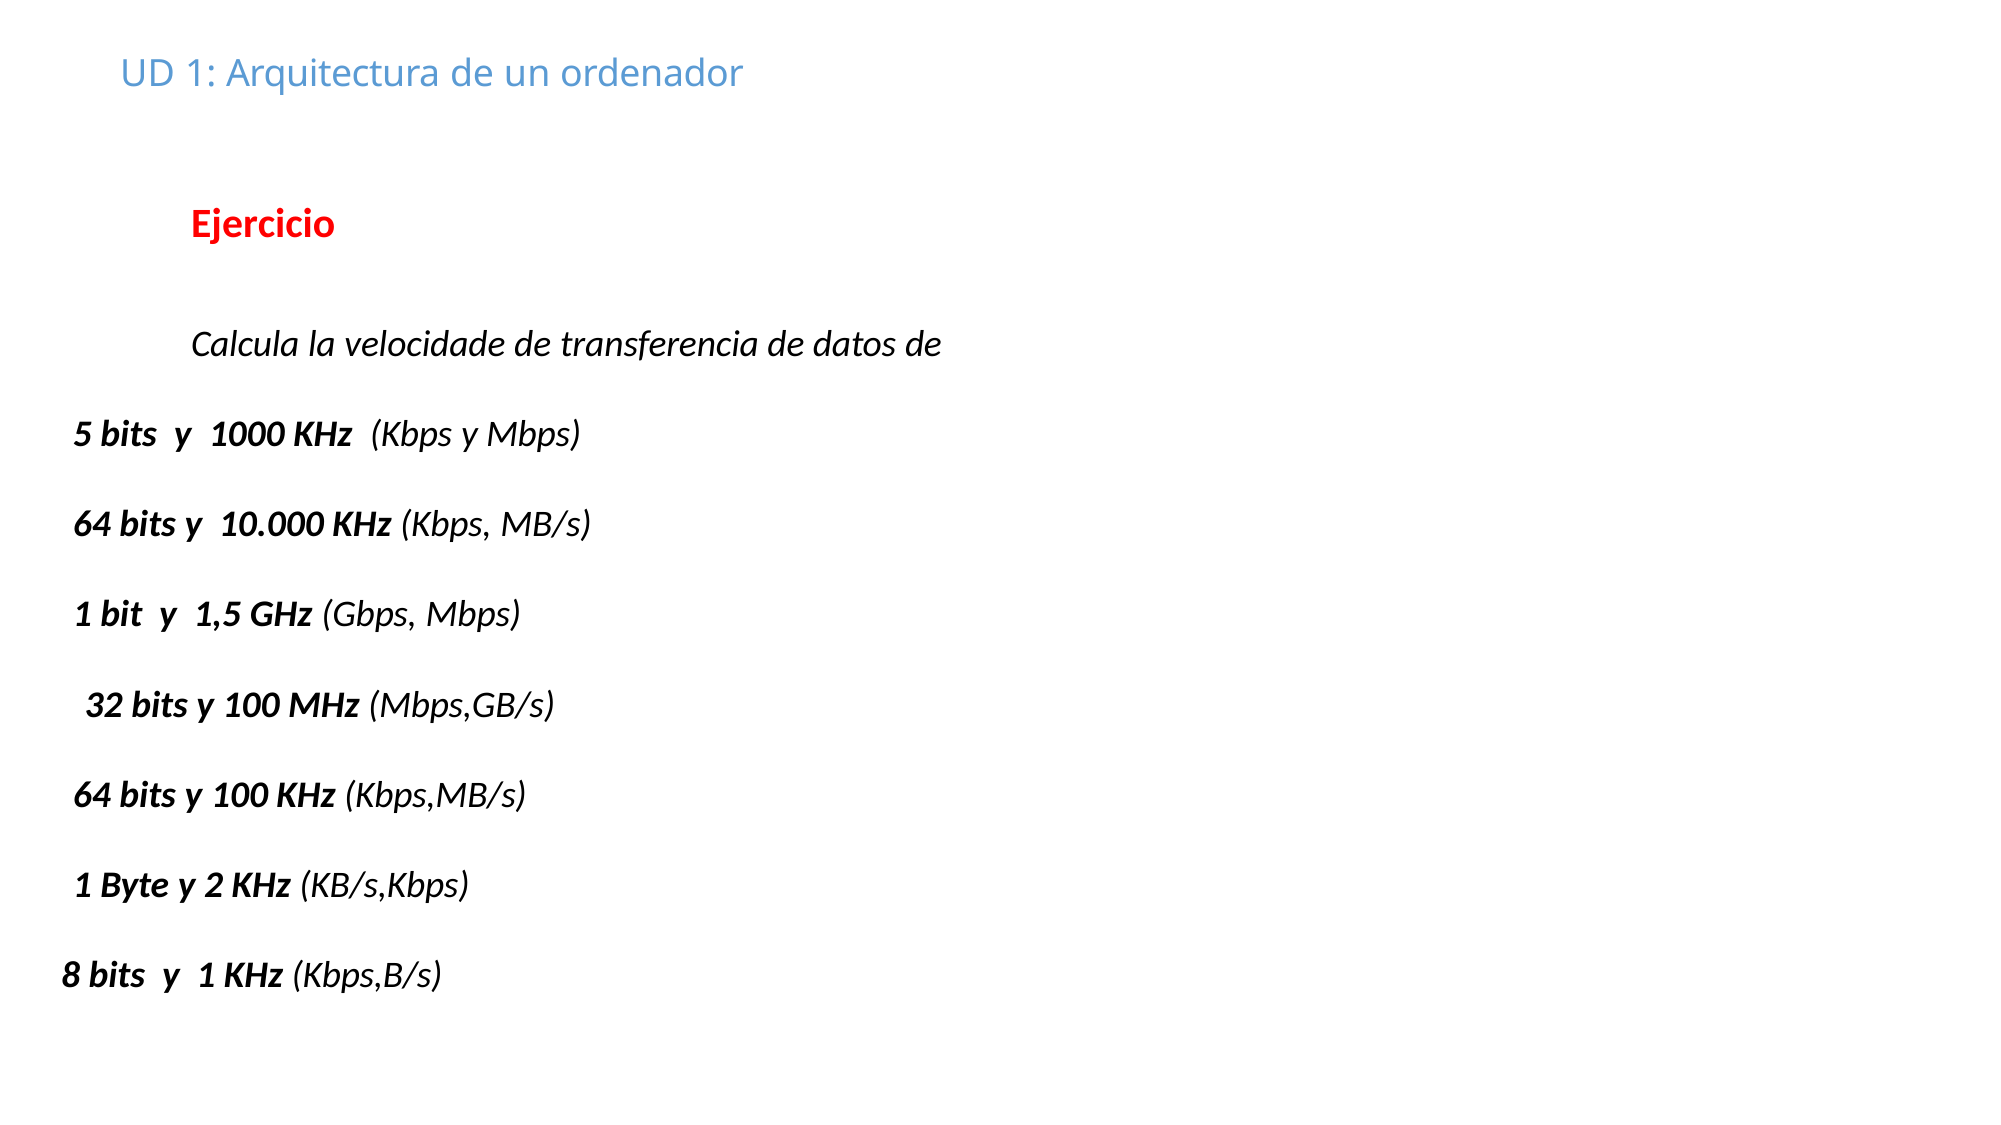

UD 1: Arquitectura de un ordenador
# Ejercicio
Calcula la velocidade de transferencia de datos de
5 bits y 1000 KHz (Kbps y Mbps)
64 bits y 10.000 KHz (Kbps, MB/s)
1 bit y 1,5 GHz (Gbps, Mbps)
32 bits y 100 MHz (Mbps,GB/s)
64 bits y 100 KHz (Kbps,MB/s)
1 Byte y 2 KHz (KB/s,Kbps)
8 bits y 1 KHz (Kbps,B/s)